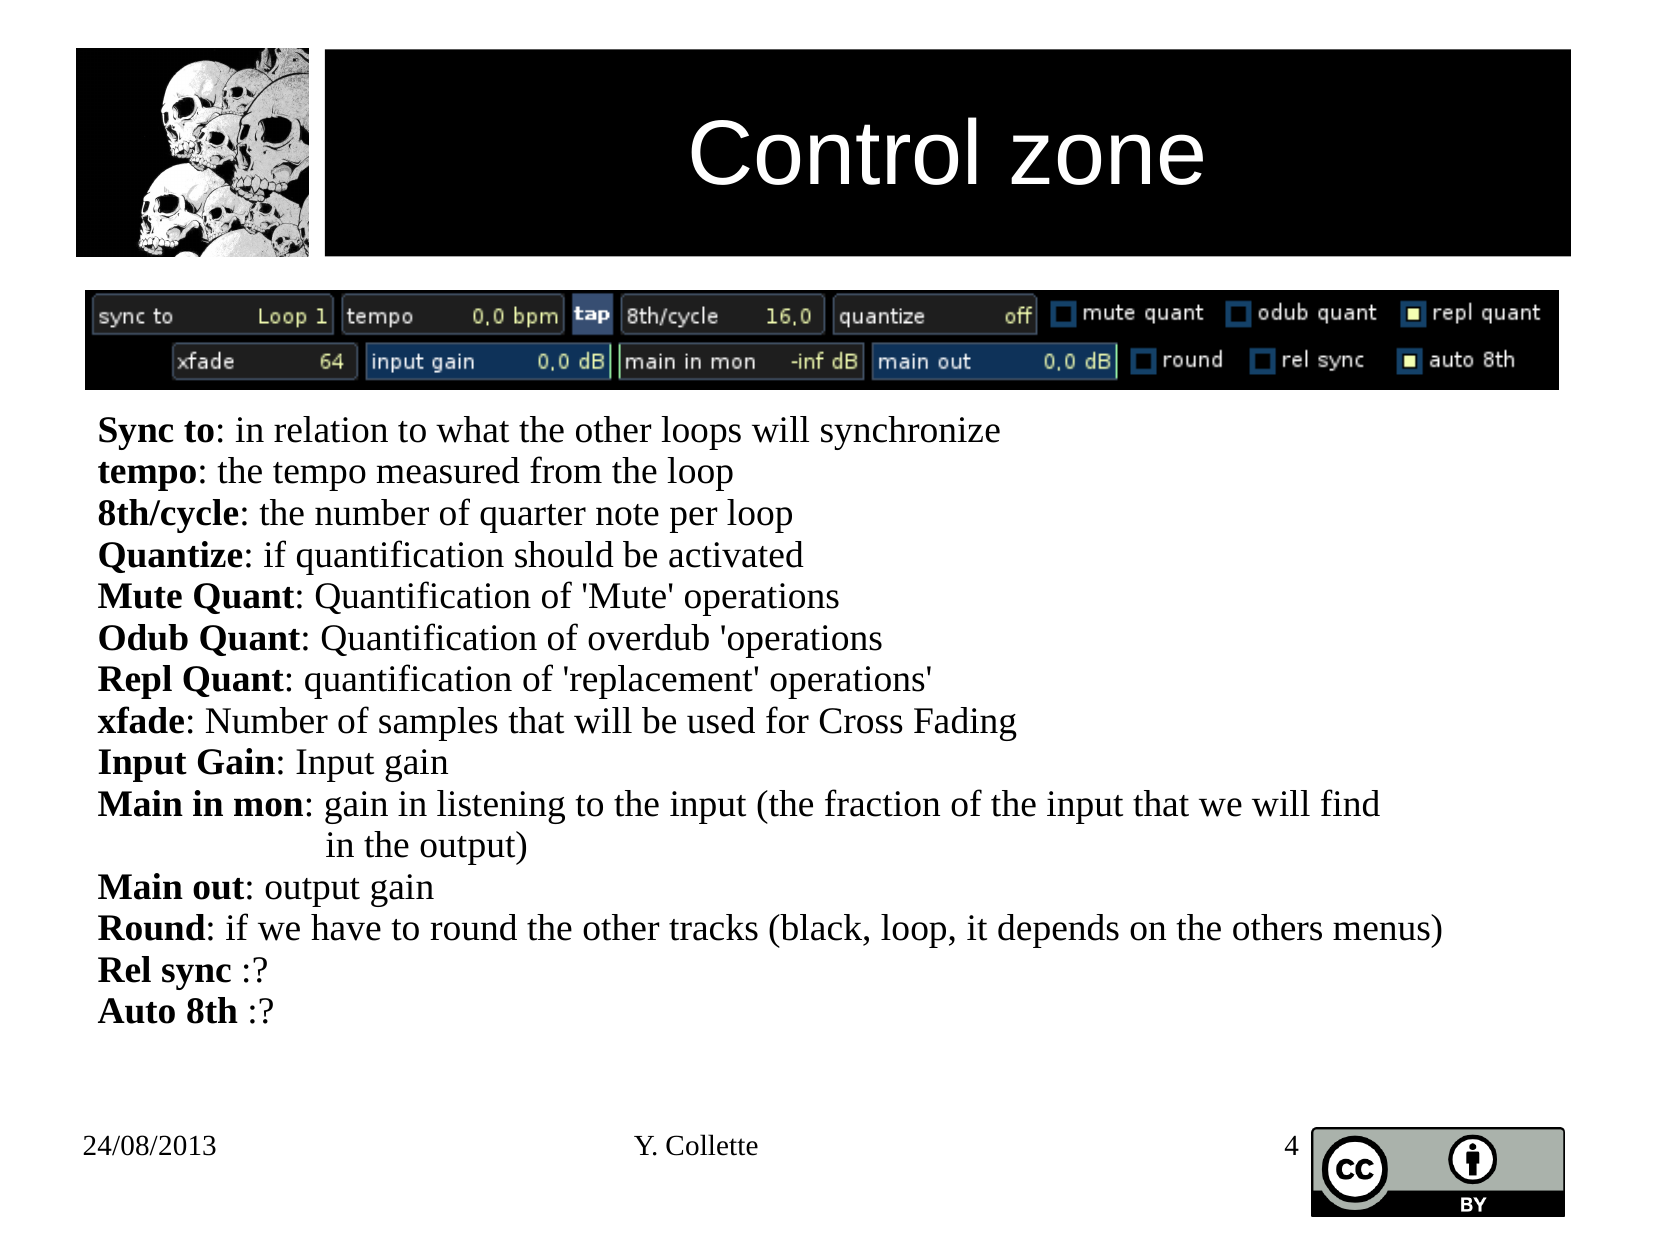

# Control zone
Sync to: in relation to what the other loops will synchronize
tempo: the tempo measured from the loop
8th/cycle: the number of quarter note per loop
Quantize: if quantification should be activated
Mute Quant: Quantification of 'Mute' operations
Odub Quant: Quantification of overdub 'operations
Repl Quant: quantification of 'replacement' operations'
xfade: Number of samples that will be used for Cross Fading
Input Gain: Input gain
Main in mon: gain in listening to the input (the fraction of the input that we will find
 in the output)
Main out: output gain
Round: if we have to round the other tracks (black, loop, it depends on the others menus)
Rel sync :?
Auto 8th :?
Y. Collette
4